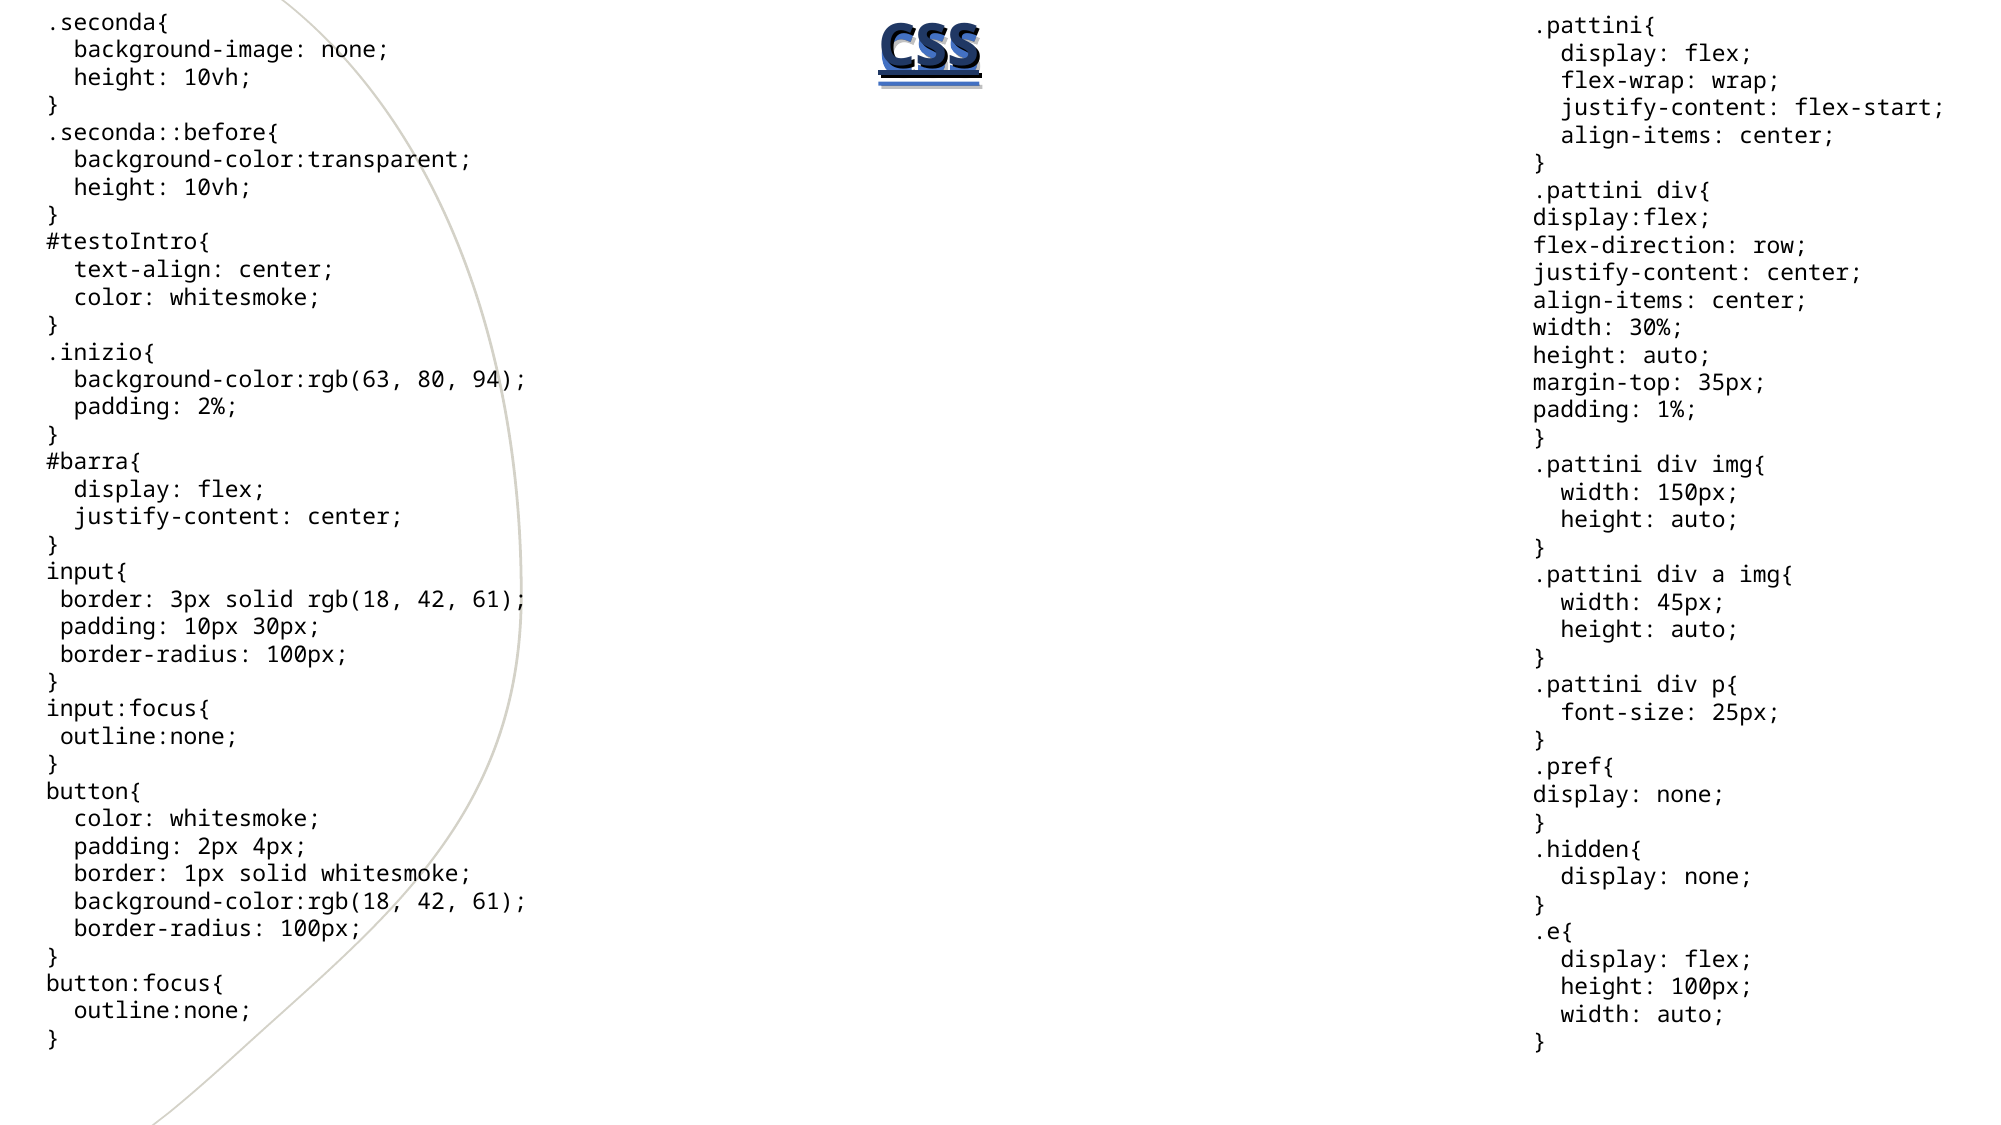

.seconda{
  background-image: none;
  height: 10vh;
}
.seconda::before{
  background-color:transparent;
  height: 10vh;
}
#testoIntro{
  text-align: center;
  color: whitesmoke;
}
.inizio{
  background-color:rgb(63, 80, 94);
  padding: 2%;
}
#barra{
  display: flex;
  justify-content: center;
}
input{
 border: 3px solid rgb(18, 42, 61);
 padding: 10px 30px;
 border-radius: 100px;
}
input:focus{
 outline:none;
}
button{
  color: whitesmoke;
  padding: 2px 4px;
  border: 1px solid whitesmoke;
  background-color:rgb(18, 42, 61);
  border-radius: 100px;
}
button:focus{
  outline:none;
}
CSS
.pattini{
  display: flex;
  flex-wrap: wrap;
  justify-content: flex-start;
  align-items: center;
}
.pattini div{
display:flex;
flex-direction: row;
justify-content: center;
align-items: center;
width: 30%;
height: auto;
margin-top: 35px;
padding: 1%;
}
.pattini div img{
  width: 150px;
  height: auto;
}
.pattini div a img{
  width: 45px;
  height: auto;
}
.pattini div p{
  font-size: 25px;
}
.pref{
display: none;
}
.hidden{
  display: none;
}
.e{
  display: flex;
  height: 100px;
  width: auto;
}